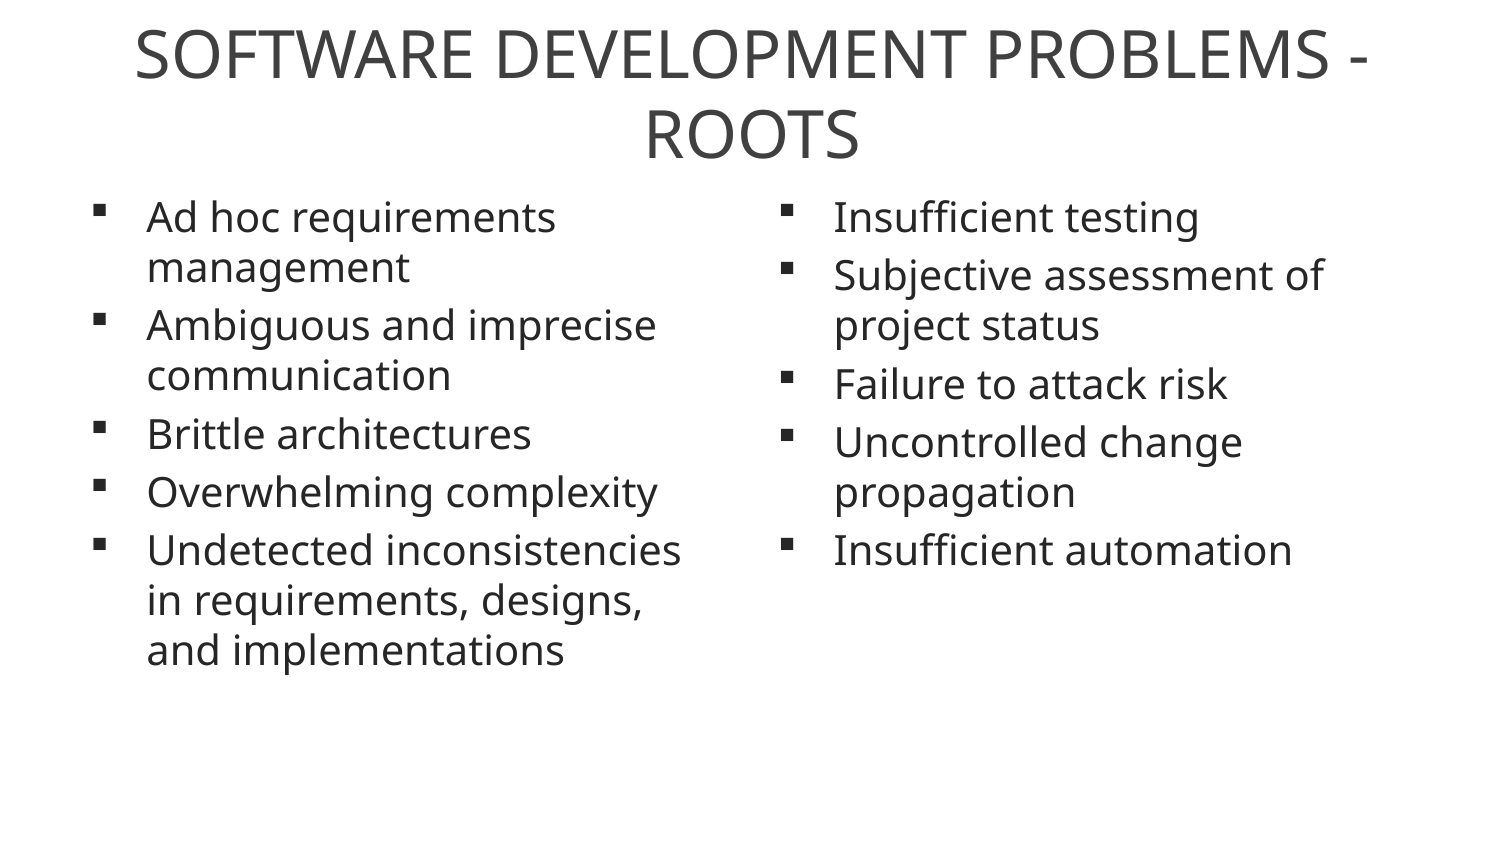

# Software development problems - roots
Ad hoc requirements management
Ambiguous and imprecise communication
Brittle architectures
Overwhelming complexity
Undetected inconsistencies in requirements, designs, and implementations
Insufficient testing
Subjective assessment of project status
Failure to attack risk
Uncontrolled change propagation
Insufficient automation